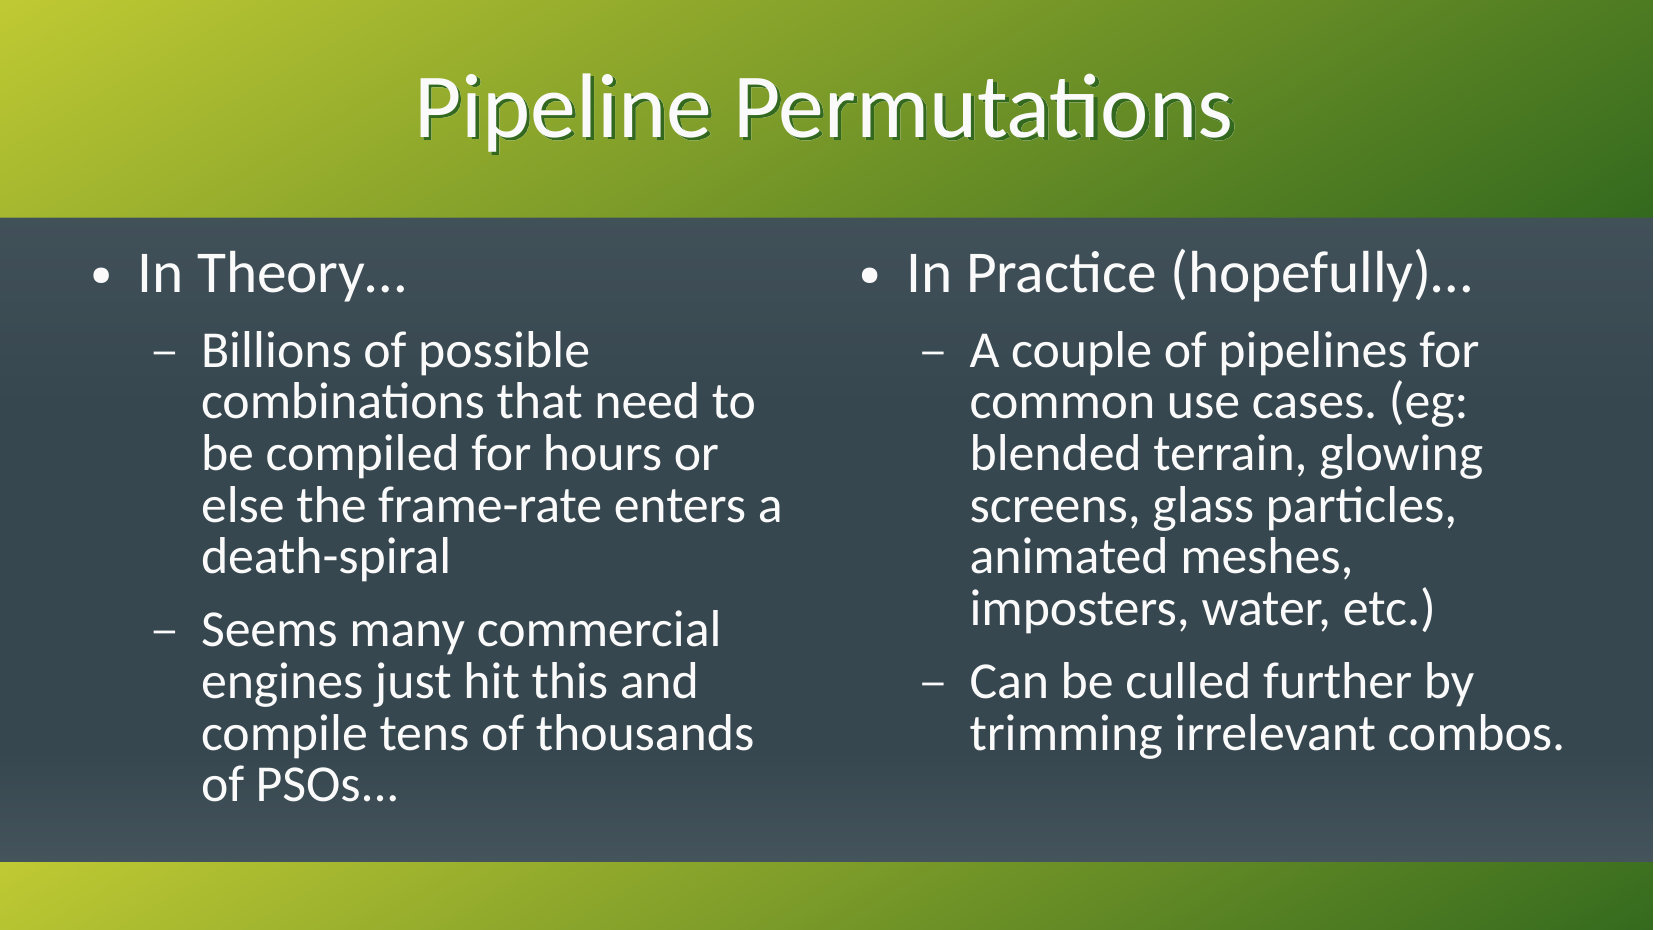

# Pipeline Permutations
In Theory…
Billions of possible combinations that need to be compiled for hours or else the frame-rate enters a death-spiral
Seems many commercial engines just hit this and compile tens of thousands of PSOs...
In Practice (hopefully)…
A couple of pipelines for common use cases. (eg: blended terrain, glowing screens, glass particles, animated meshes, imposters, water, etc.)
Can be culled further by trimming irrelevant combos.